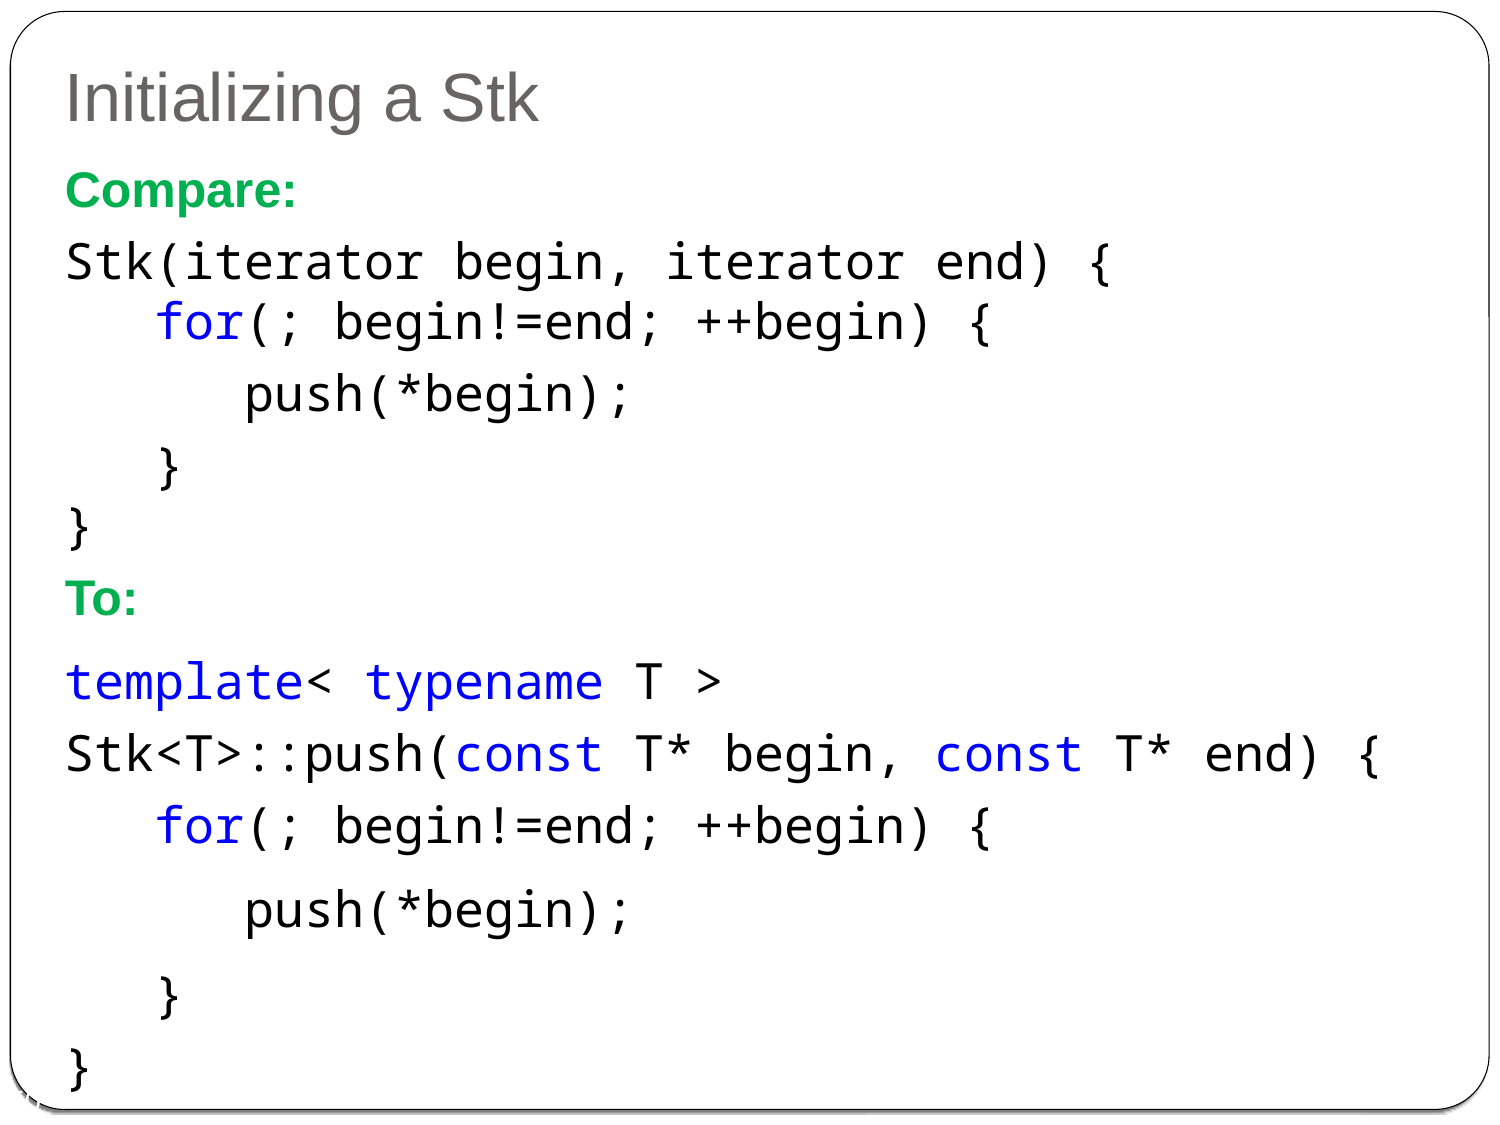

# Initializing a Stk
Compare:
Stk(iterator begin, iterator end) {
   for(; begin!=end; ++begin) {
 push(*begin);
 }
}
To:
template< typename T >
Stk<T>::push(const T* begin, const T* end) {
   for(; begin!=end; ++begin) {
 push(*begin);
 }
}